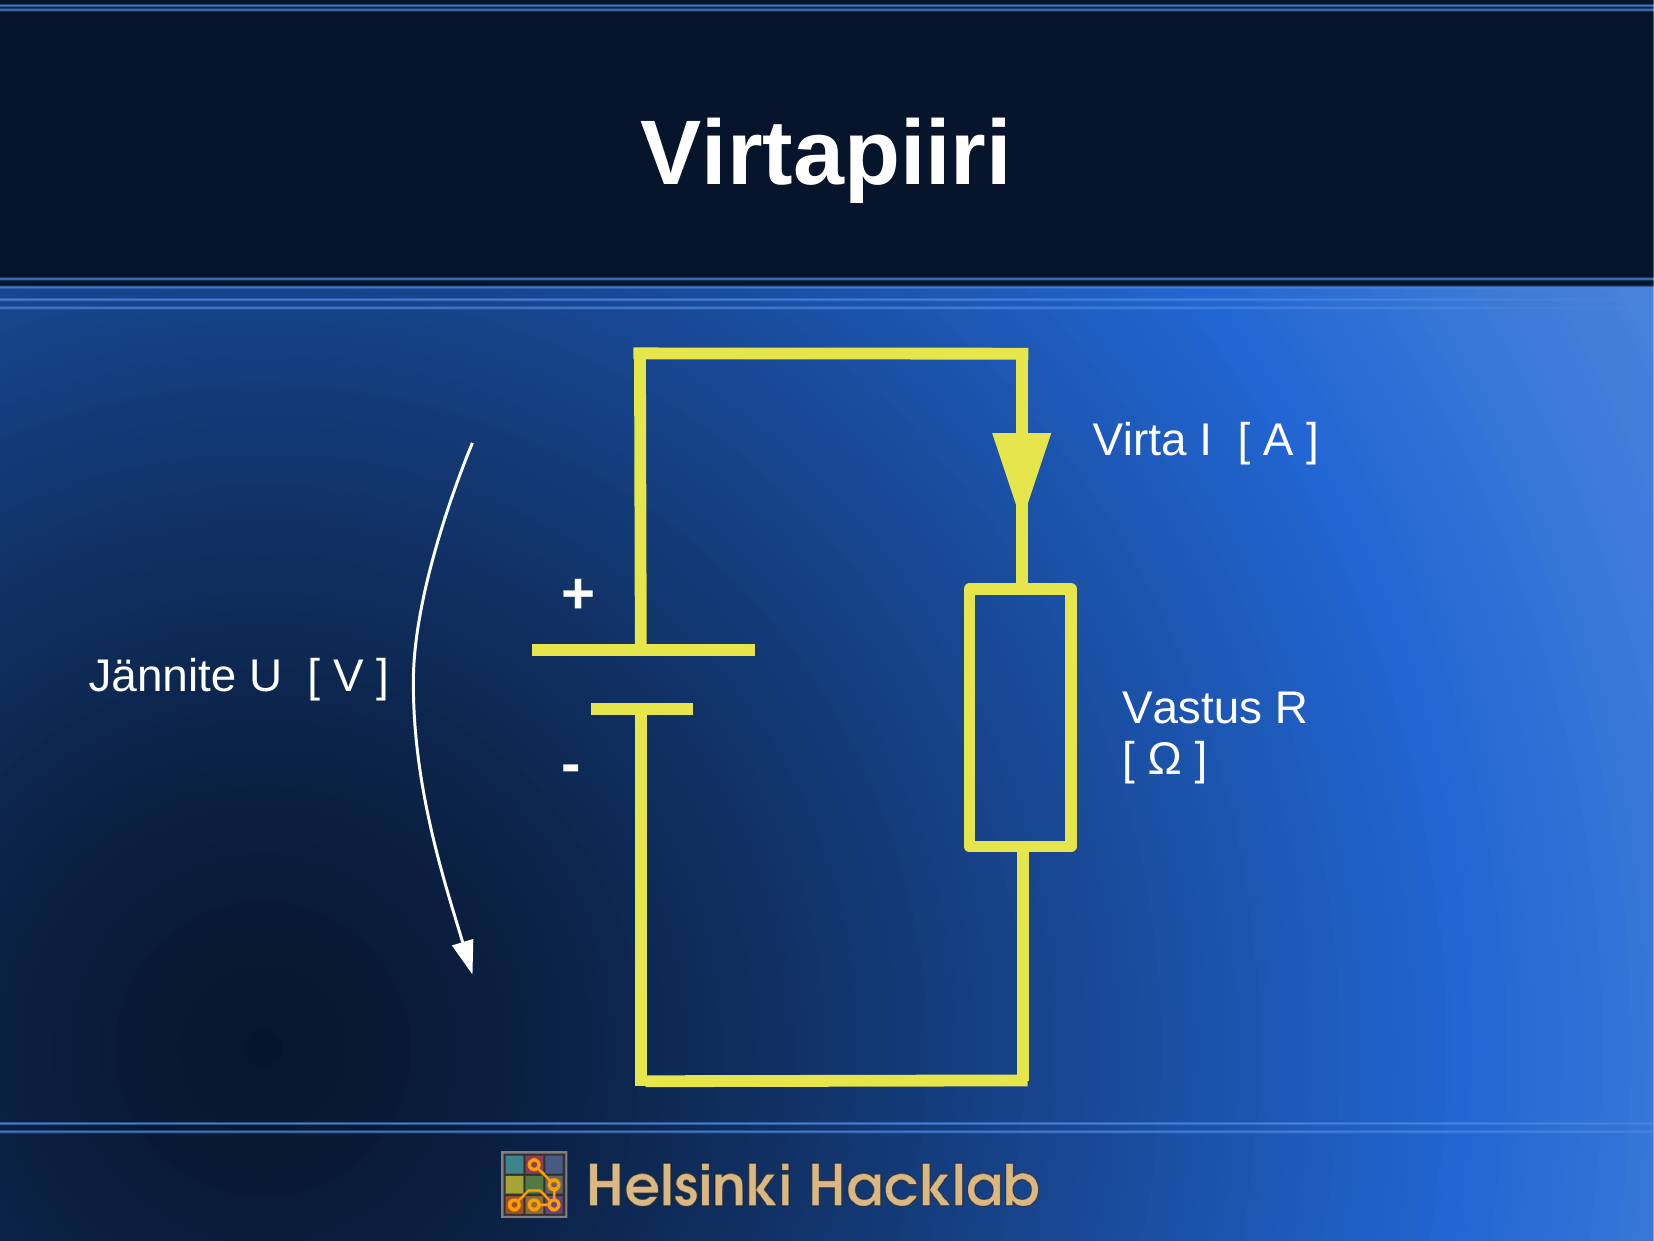

# Virtapiiri
Virta I [ A ]
+
Jännite U [ V ]
Vastus R [ Ω ]
-